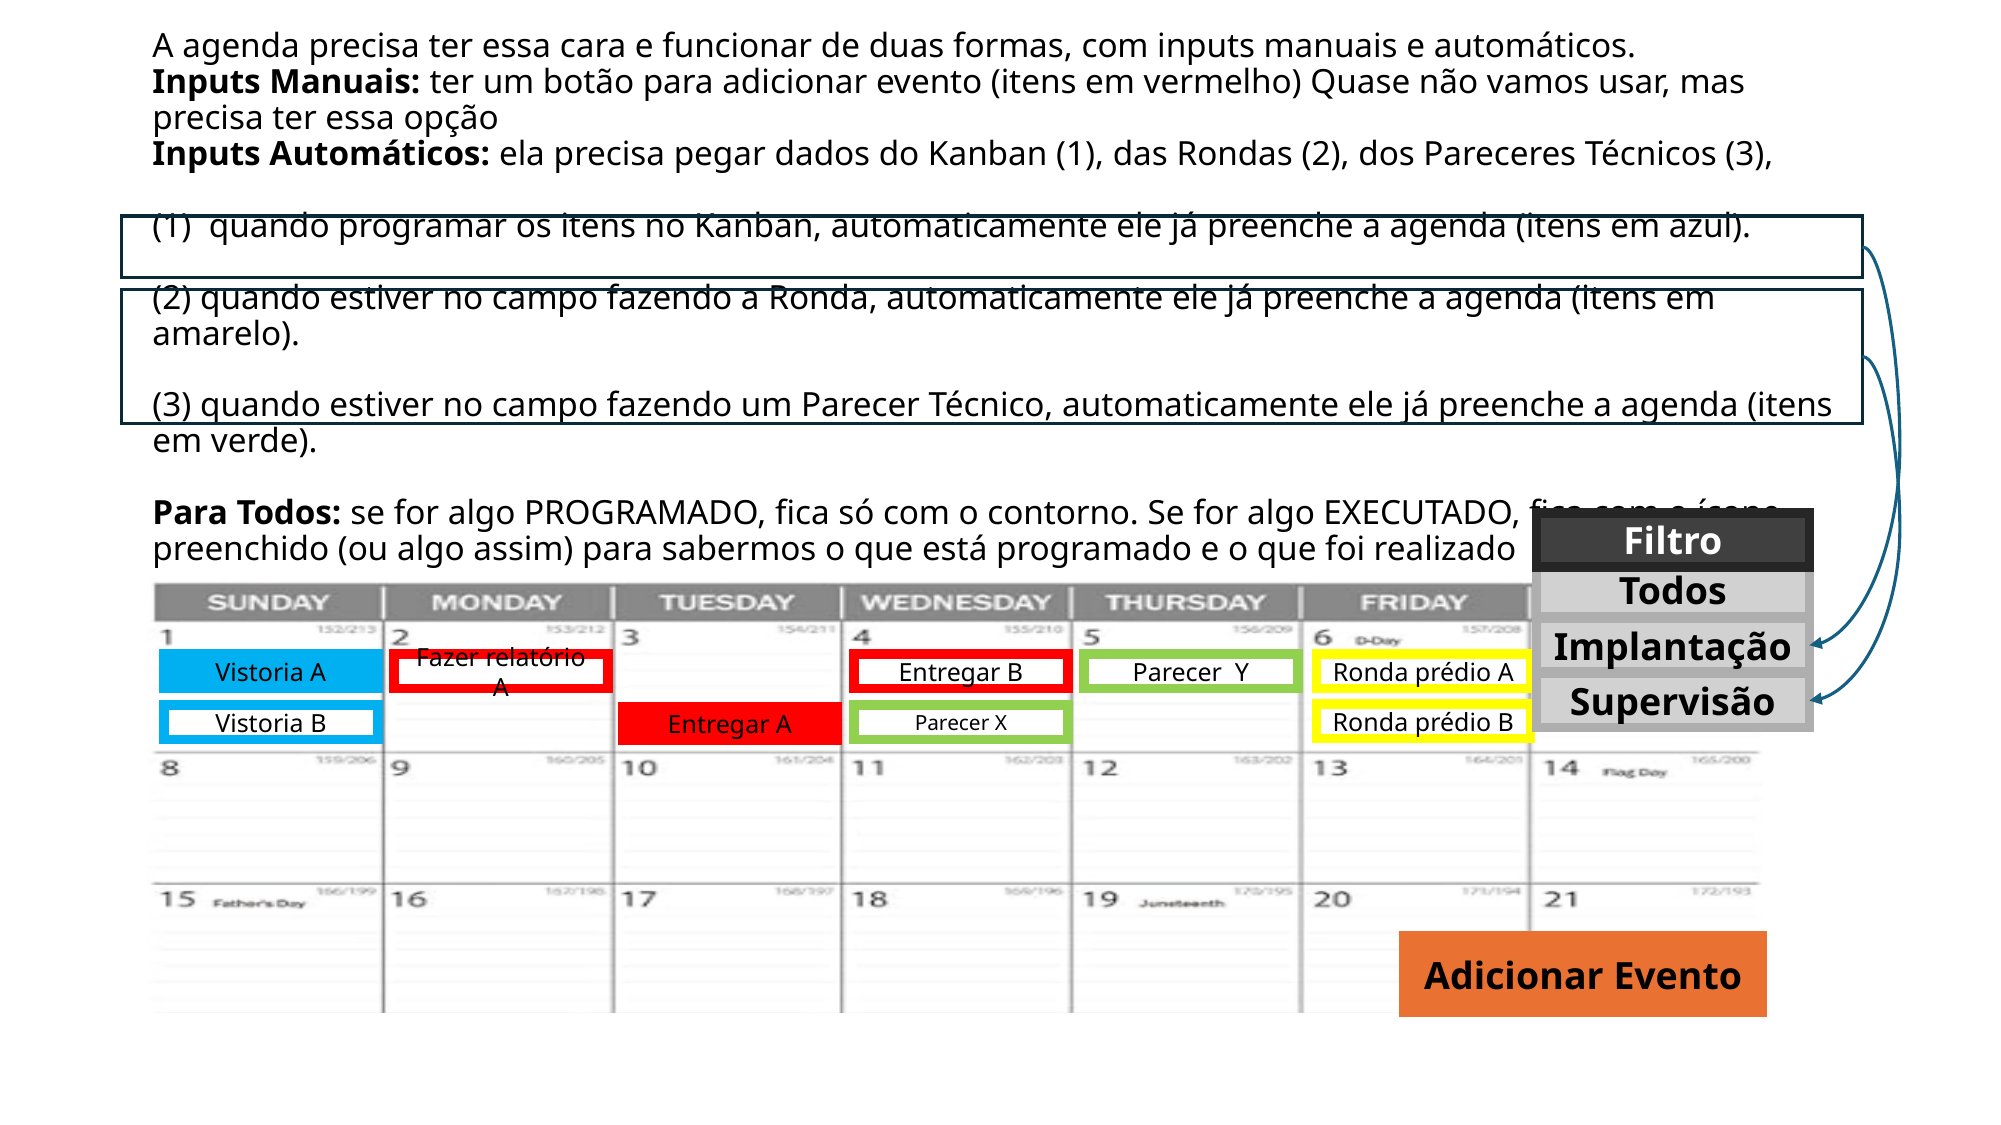

# A agenda precisa ter essa cara e funcionar de duas formas, com inputs manuais e automáticos. Inputs Manuais: ter um botão para adicionar evento (itens em vermelho) Quase não vamos usar, mas precisa ter essa opção Inputs Automáticos: ela precisa pegar dados do Kanban (1), das Rondas (2), dos Pareceres Técnicos (3), (1) quando programar os itens no Kanban, automaticamente ele já preenche a agenda (itens em azul). (2) quando estiver no campo fazendo a Ronda, automaticamente ele já preenche a agenda (itens em amarelo). (3) quando estiver no campo fazendo um Parecer Técnico, automaticamente ele já preenche a agenda (itens em verde). Para Todos: se for algo PROGRAMADO, fica só com o contorno. Se for algo EXECUTADO, fica com o ícone preenchido (ou algo assim) para sabermos o que está programado e o que foi realizado
Filtro
Todos
Implantação
Vistoria A
Fazer relatório A
Entregar B
Parecer Y
Ronda prédio A
Supervisão
Ronda prédio B
Vistoria B
Parecer X
Entregar A
Adicionar Evento